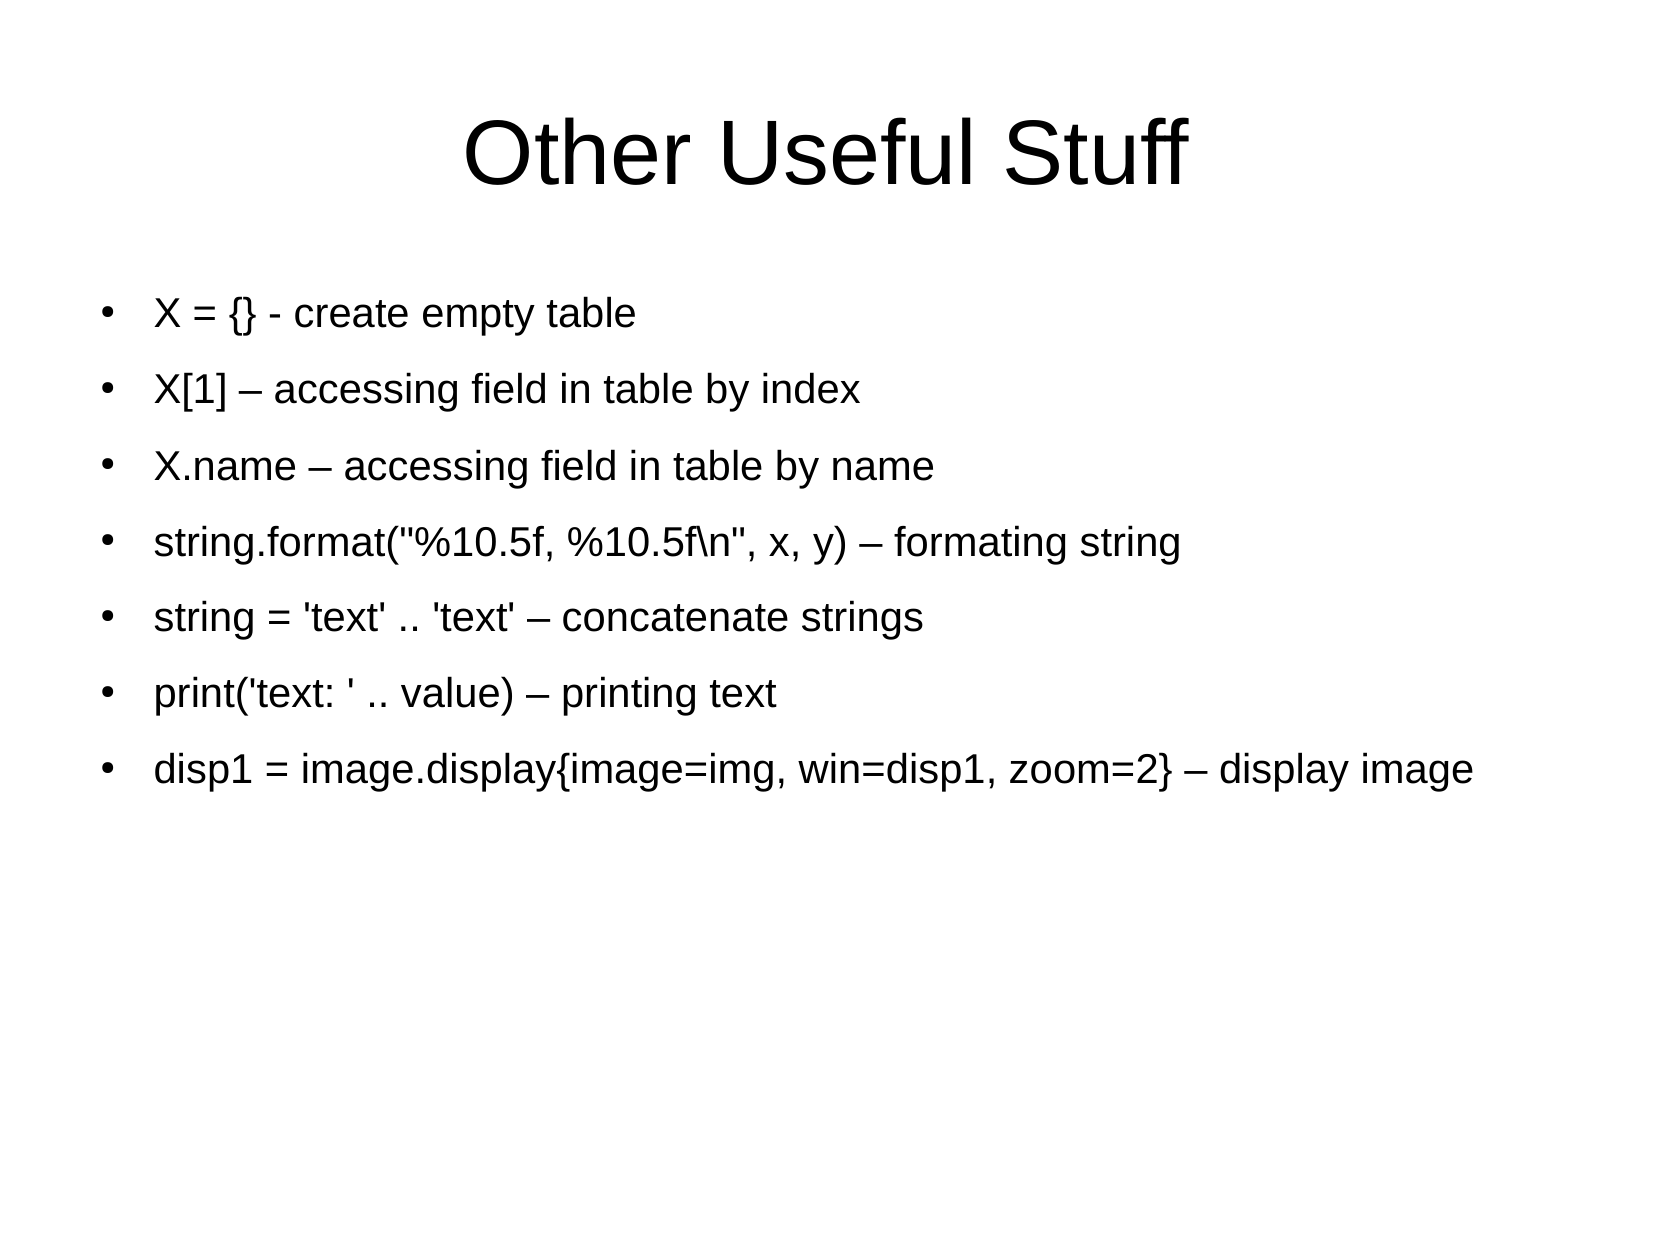

# Other Useful Stuff
X = {} - create empty table
X[1] – accessing field in table by index
X.name – accessing field in table by name
string.format("%10.5f, %10.5f\n", x, y) – formating string
string = 'text' .. 'text' – concatenate strings
print('text: ' .. value) – printing text
disp1 = image.display{image=img, win=disp1, zoom=2} – display image